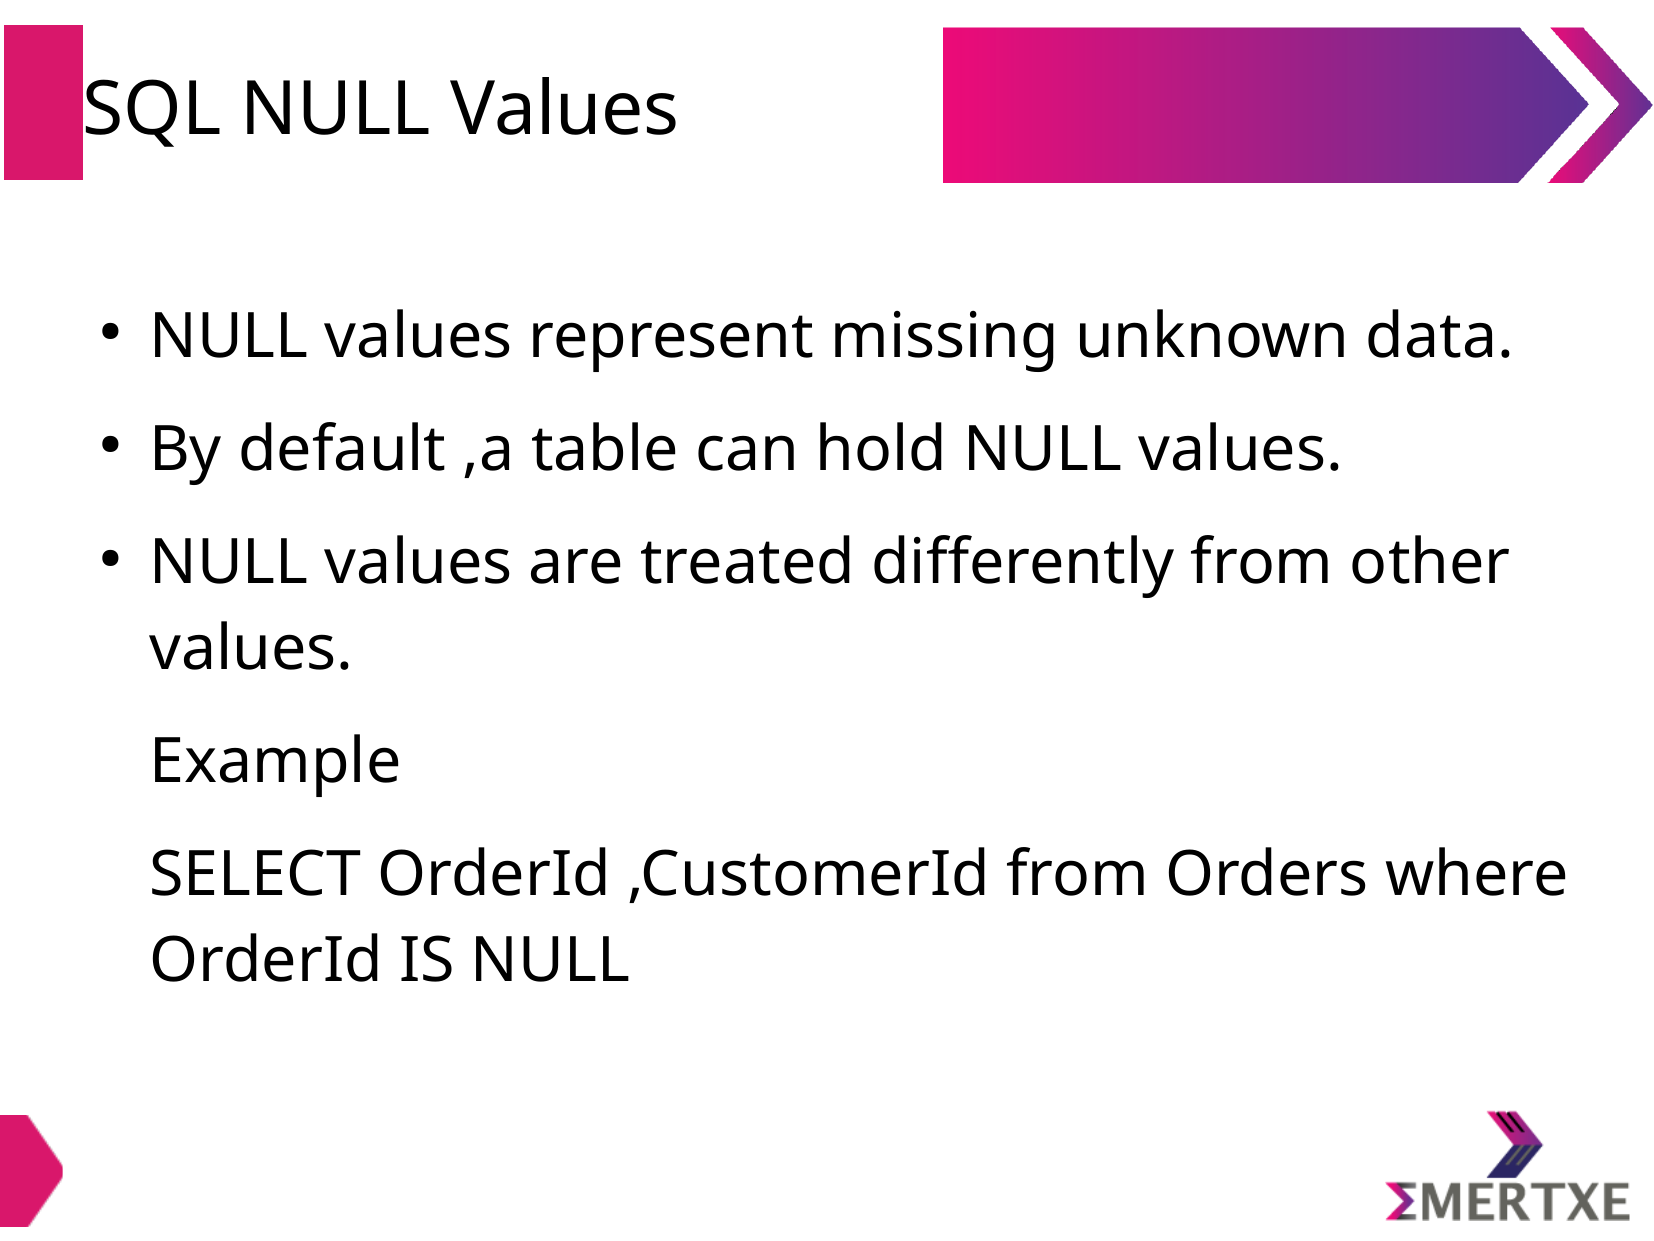

# SQL NULL Values
NULL values represent missing unknown data.
By default ,a table can hold NULL values.
NULL values are treated differently from other values.
Example
SELECT OrderId ,CustomerId from Orders where OrderId IS NULL